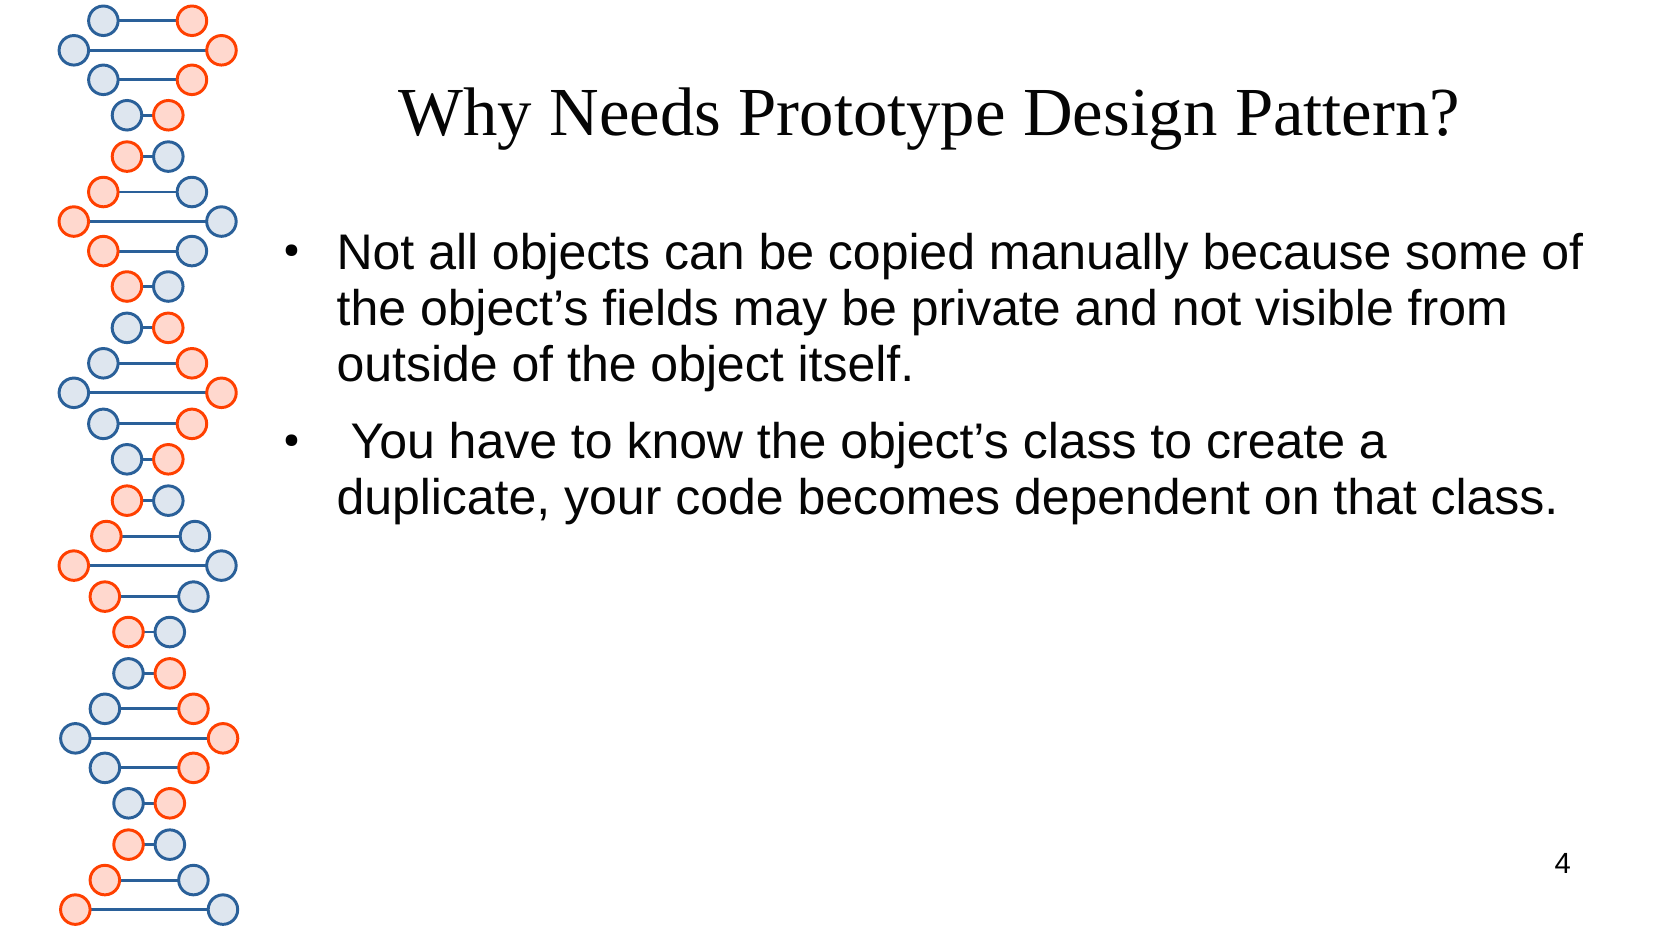

# Why Needs Prototype Design Pattern?
Not all objects can be copied manually because some of the object’s fields may be private and not visible from outside of the object itself.
 You have to know the object’s class to create a duplicate, your code becomes dependent on that class.
4